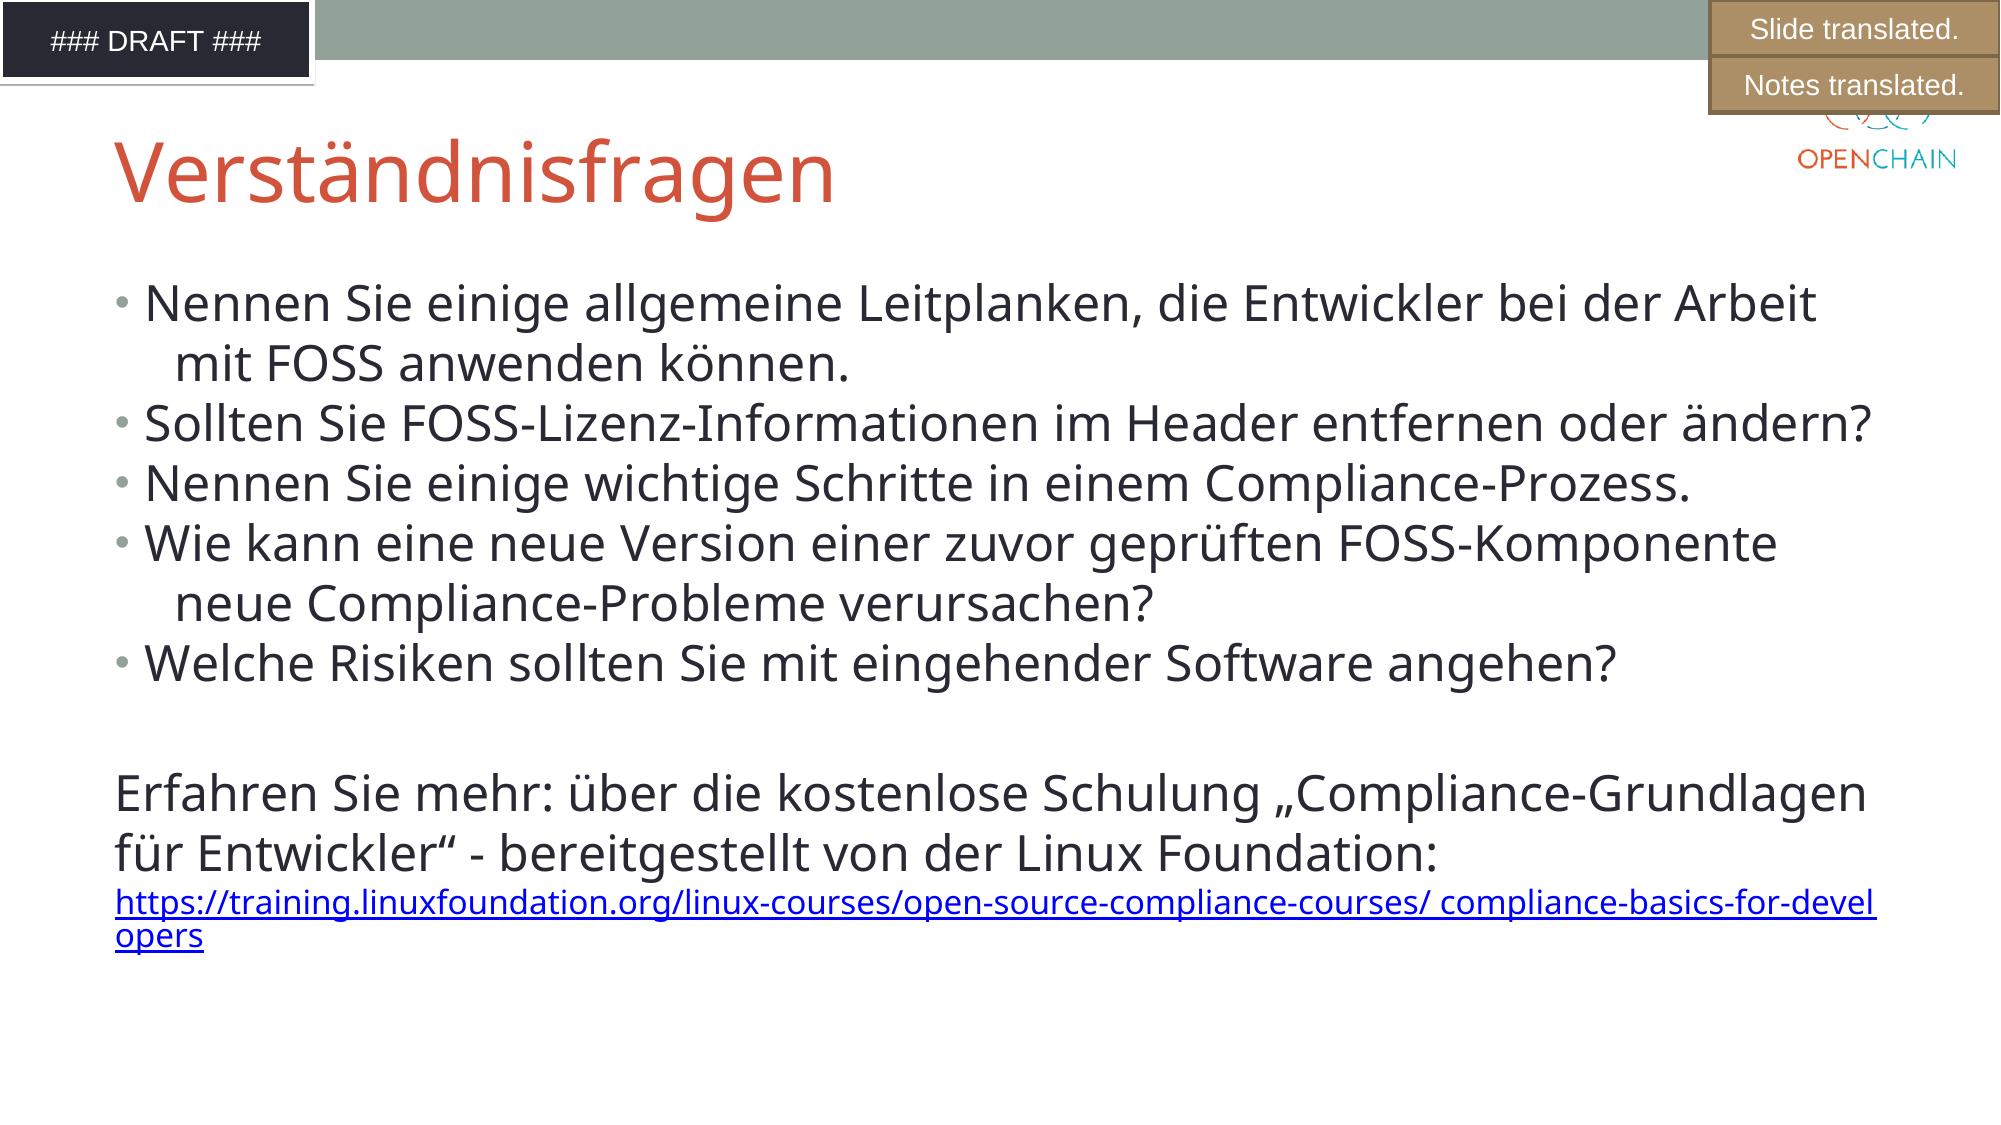

GFX translated.
GFX translated.
GFX translated.
Slide translated.
Notes translated.
# Verständnisfragen
Nennen Sie einige allgemeine Leitplanken, die Entwickler bei der Arbeit mit FOSS anwenden können.
Sollten Sie FOSS-Lizenz-Informationen im Header entfernen oder ändern?
Nennen Sie einige wichtige Schritte in einem Compliance-Prozess.
Wie kann eine neue Version einer zuvor geprüften FOSS-Komponente neue Compliance-Probleme verursachen?
Welche Risiken sollten Sie mit eingehender Software angehen?
Erfahren Sie mehr: über die kostenlose Schulung „Compliance-Grundlagen für Entwickler“ - bereitgestellt von der Linux Foundation:
https://training.linuxfoundation.org/linux-courses/open-source-compliance-courses/ compliance-basics-for-developers